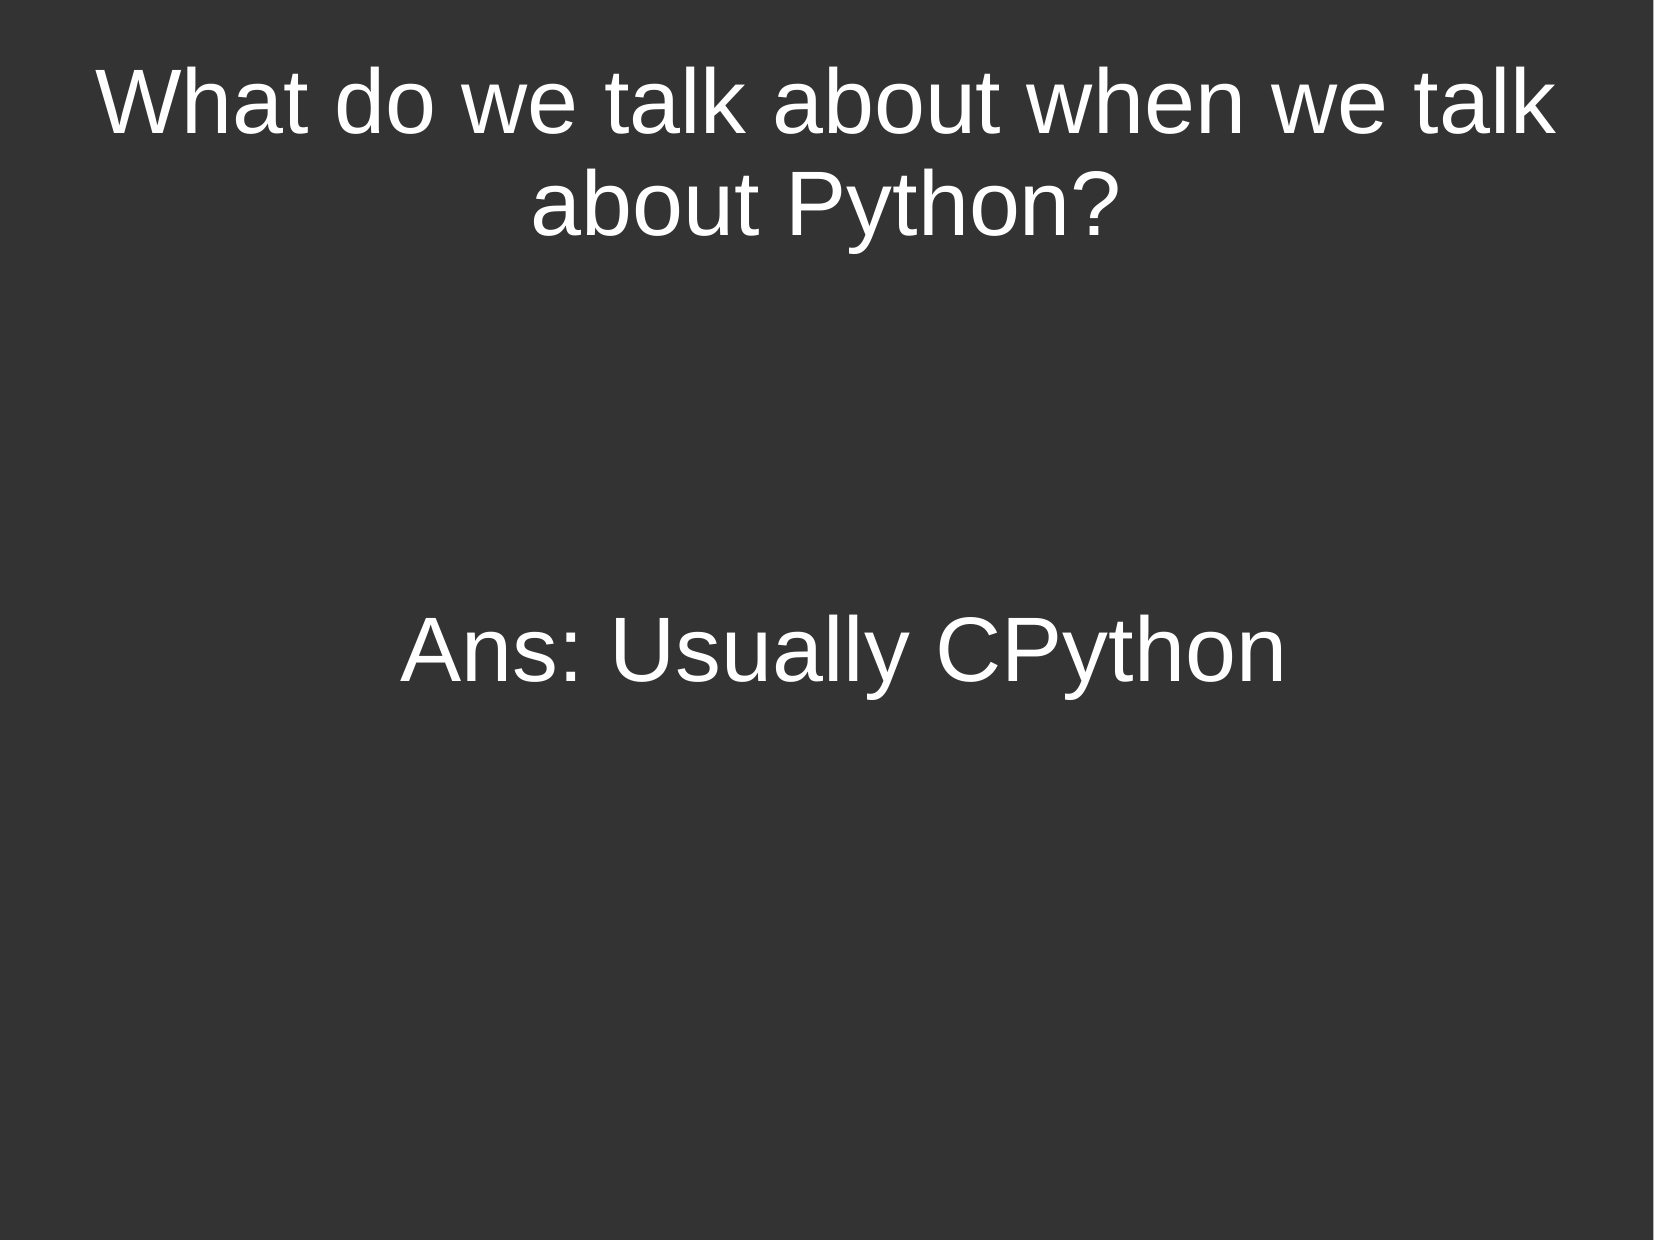

# What do we talk about when we talk about Python?
Ans: Usually CPython